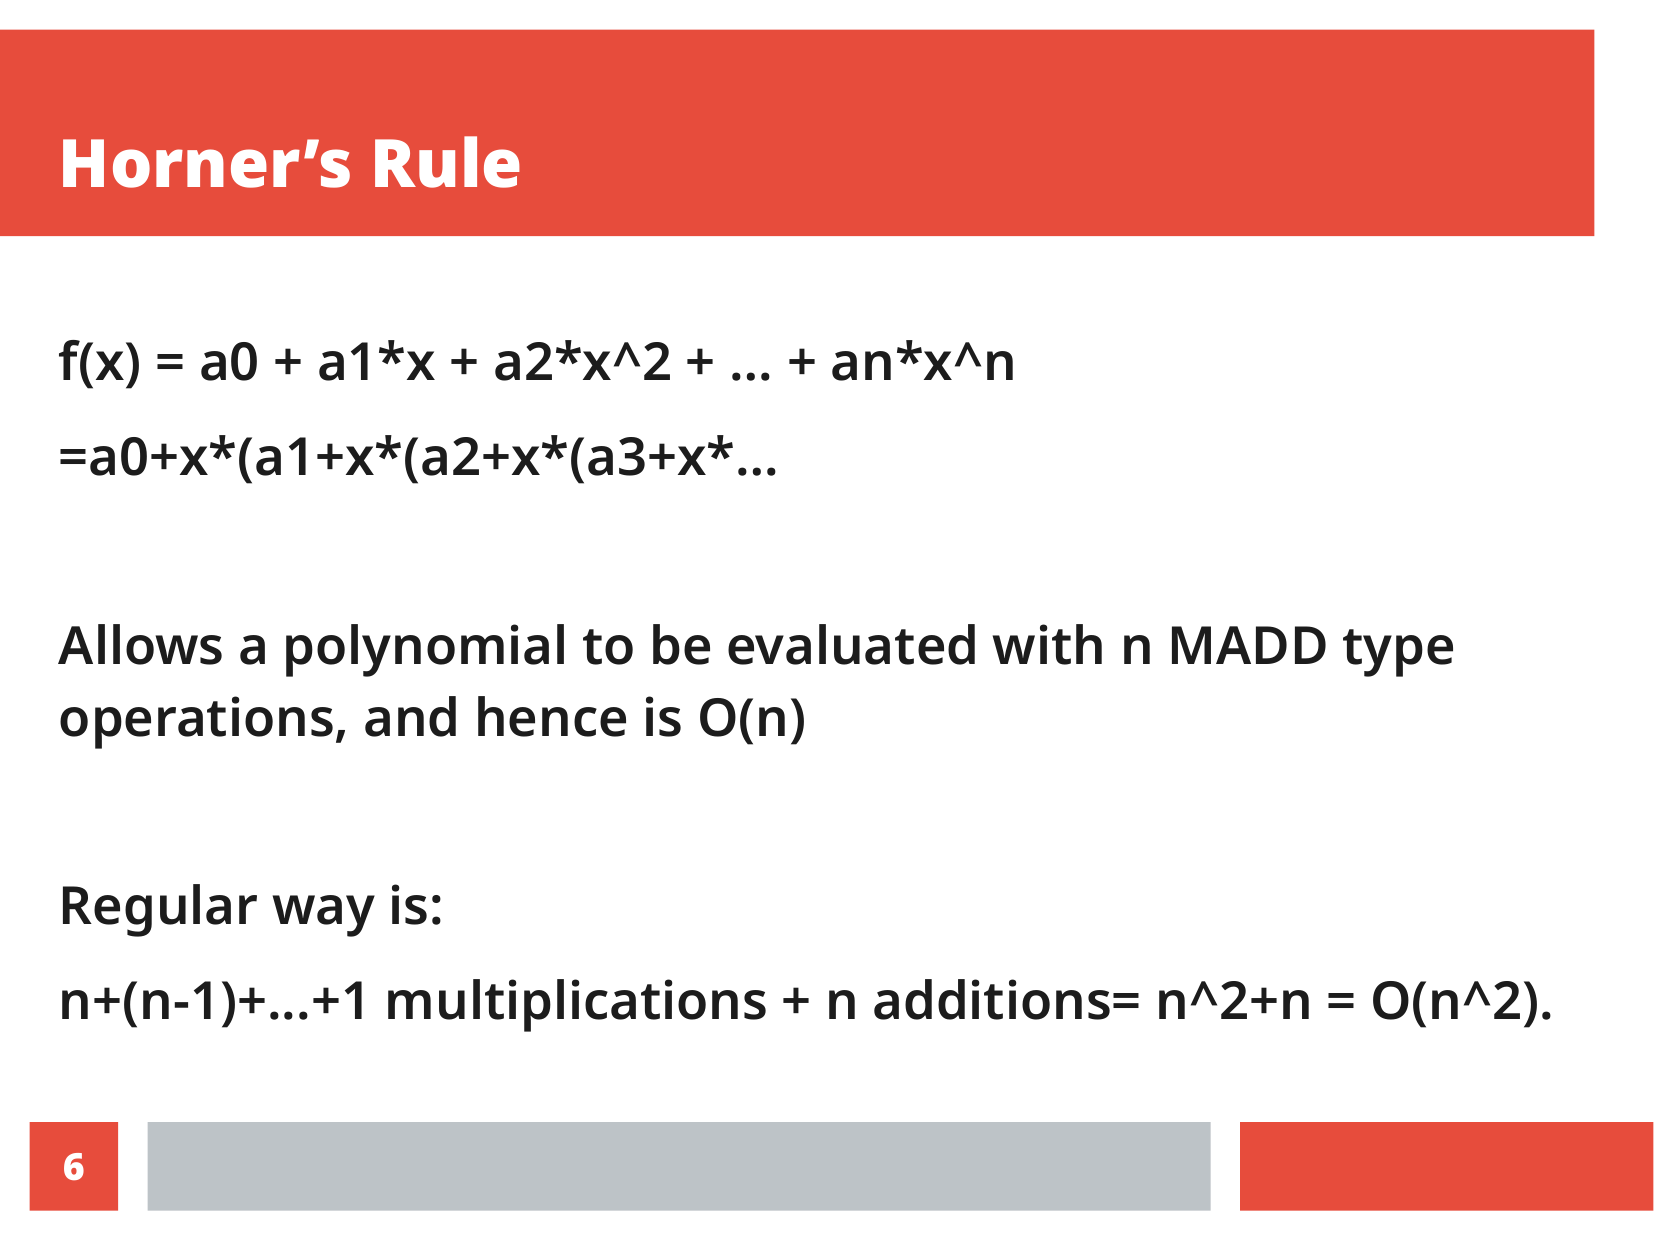

# Horner’s Rule
f(x) = a0 + a1*x + a2*x^2 + … + an*x^n
=a0+x*(a1+x*(a2+x*(a3+x*…
Allows a polynomial to be evaluated with n MADD type operations, and hence is O(n)
Regular way is:
n+(n-1)+...+1 multiplications + n additions= n^2+n = O(n^2).
6